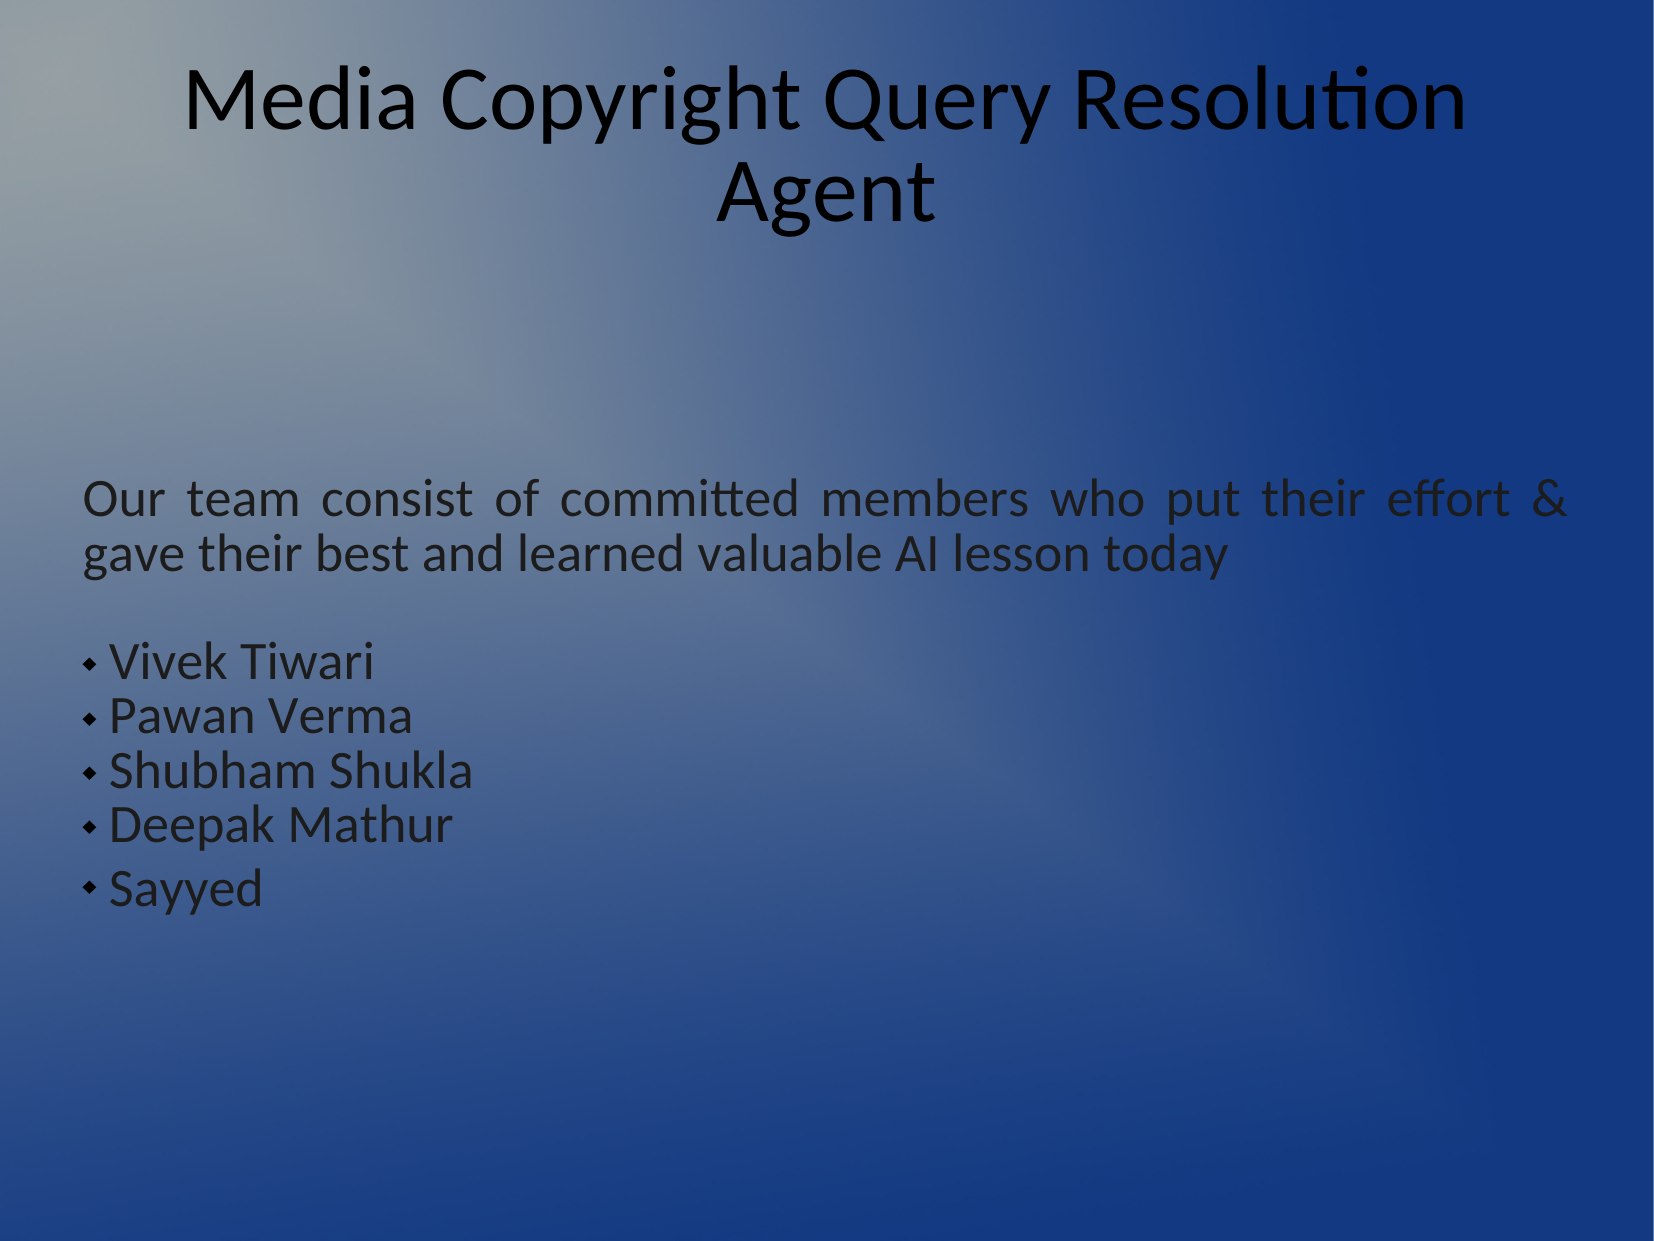

# Media Copyright Query Resolution Agent
Our team consist of committed members who put their effort & gave their best and learned valuable AI lesson today
 Vivek Tiwari
 Pawan Verma
 Shubham Shukla
 Deepak Mathur
 Sayyed